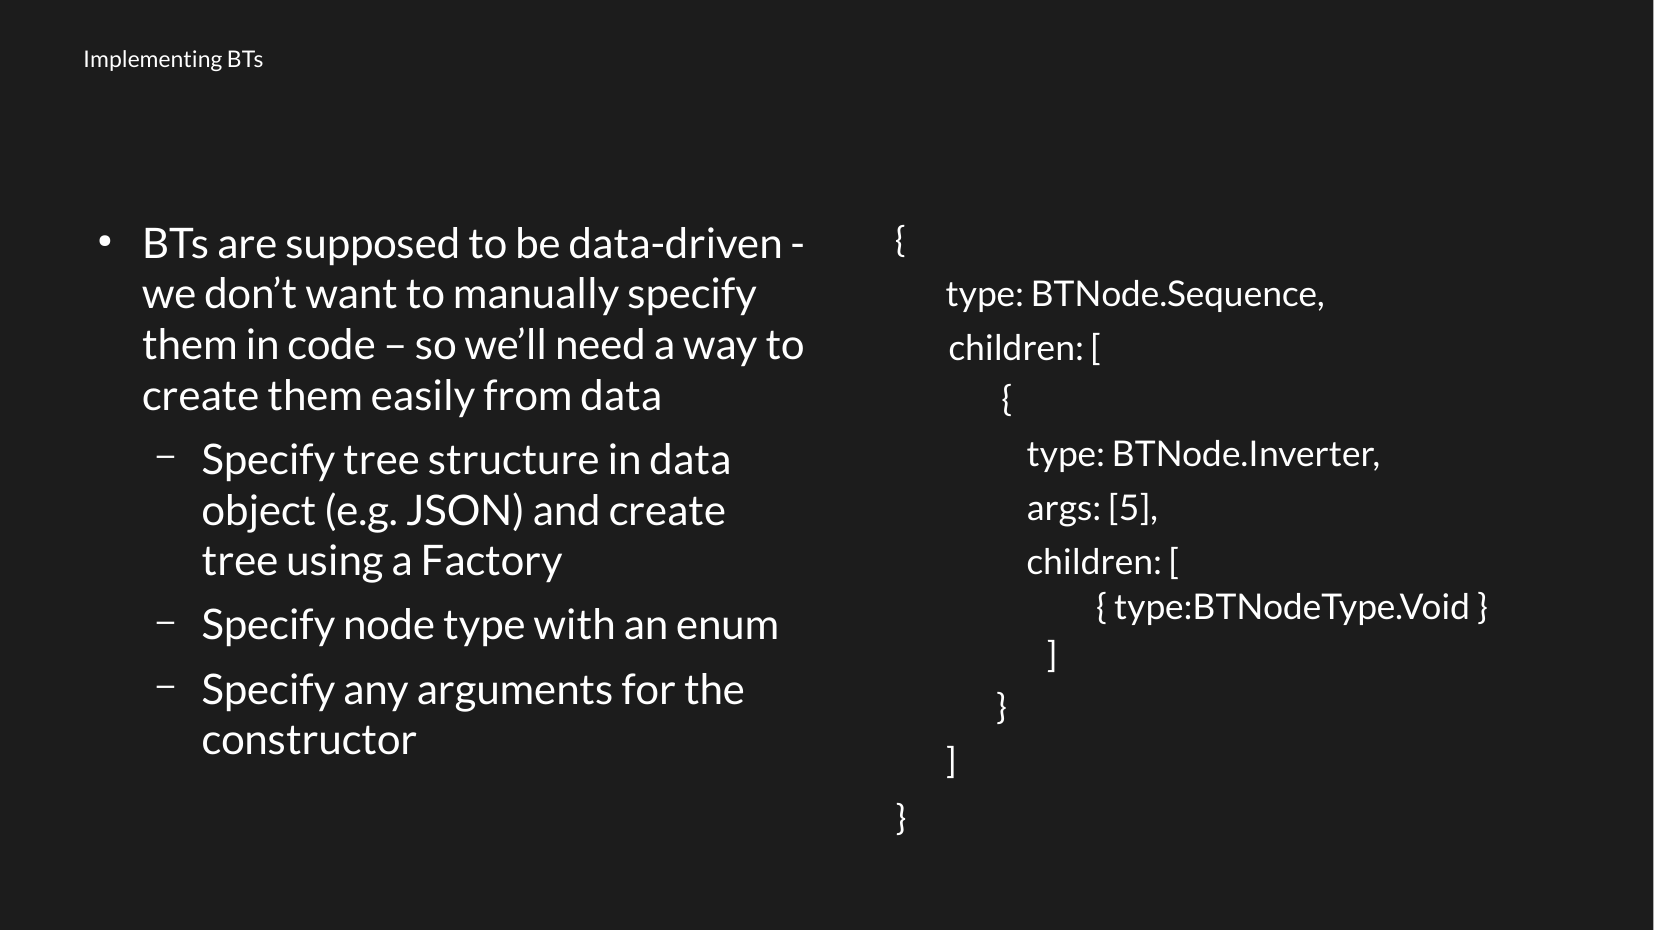

# Implementing BTs
BTs are supposed to be data-driven - we don’t want to manually specify them in code – so we’ll need a way to create them easily from data
Specify tree structure in data object (e.g. JSON) and create tree using a Factory
Specify node type with an enum
Specify any arguments for the constructor
{
type: BTNode.Sequence,
 	children: [
 	{
 type: BTNode.Inverter,
 args: [5],
 children: [
{ type:BTNodeType.Void }
]
 				 }
]
}